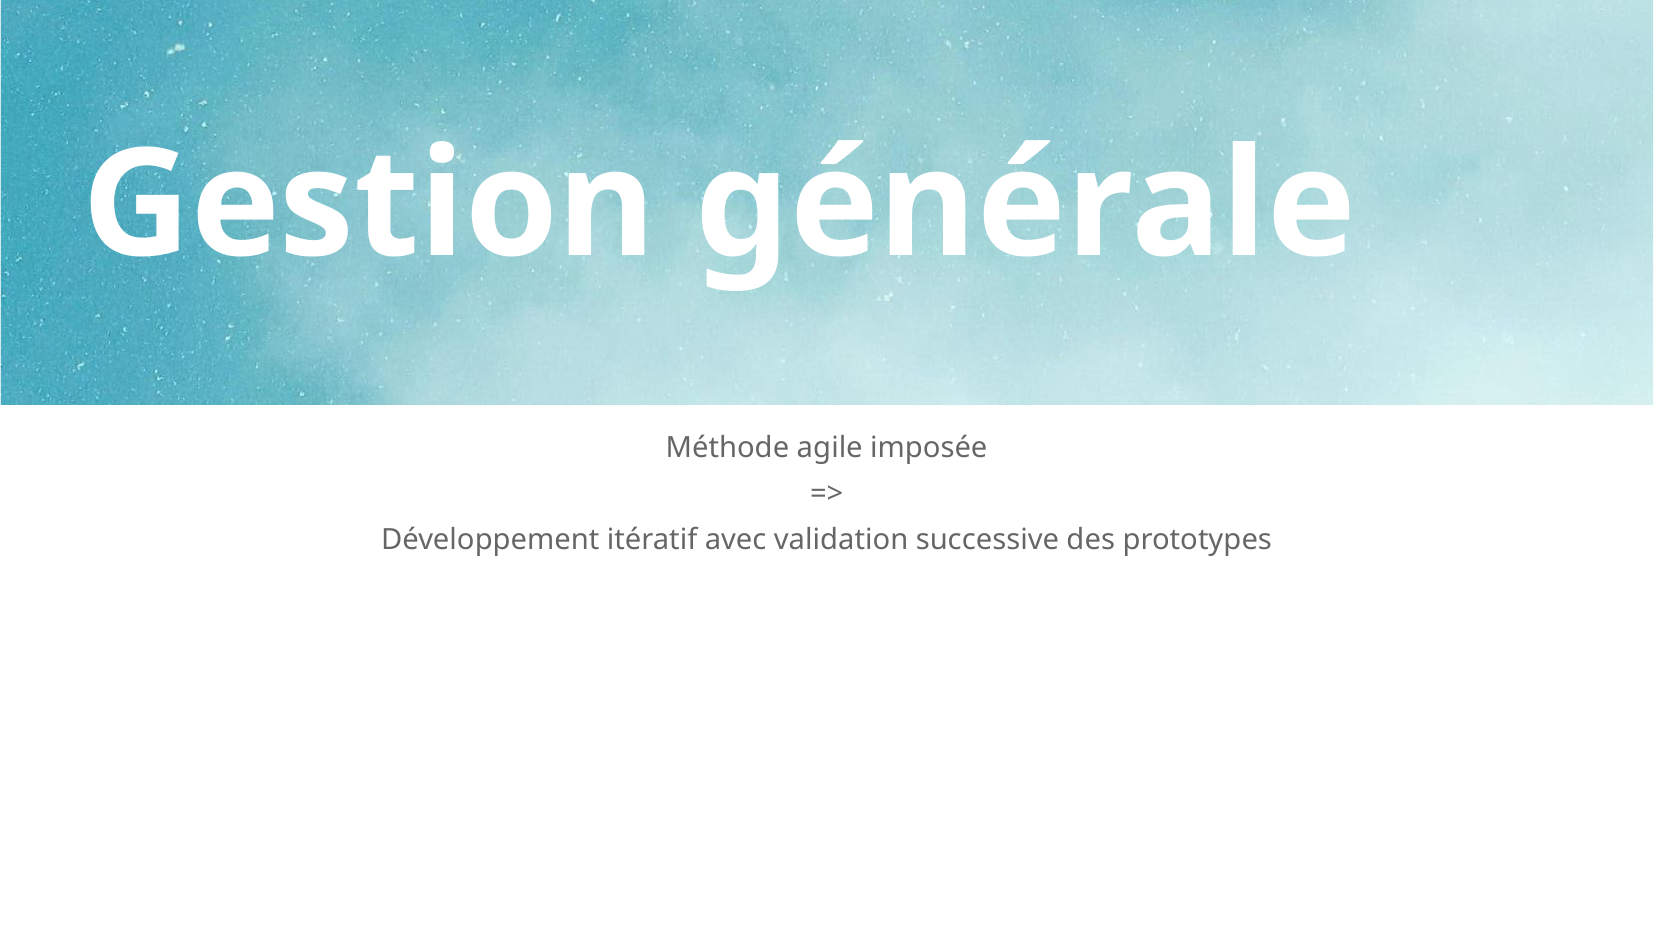

# Gestion générale
Méthode agile imposée
=>
Développement itératif avec validation successive des prototypes